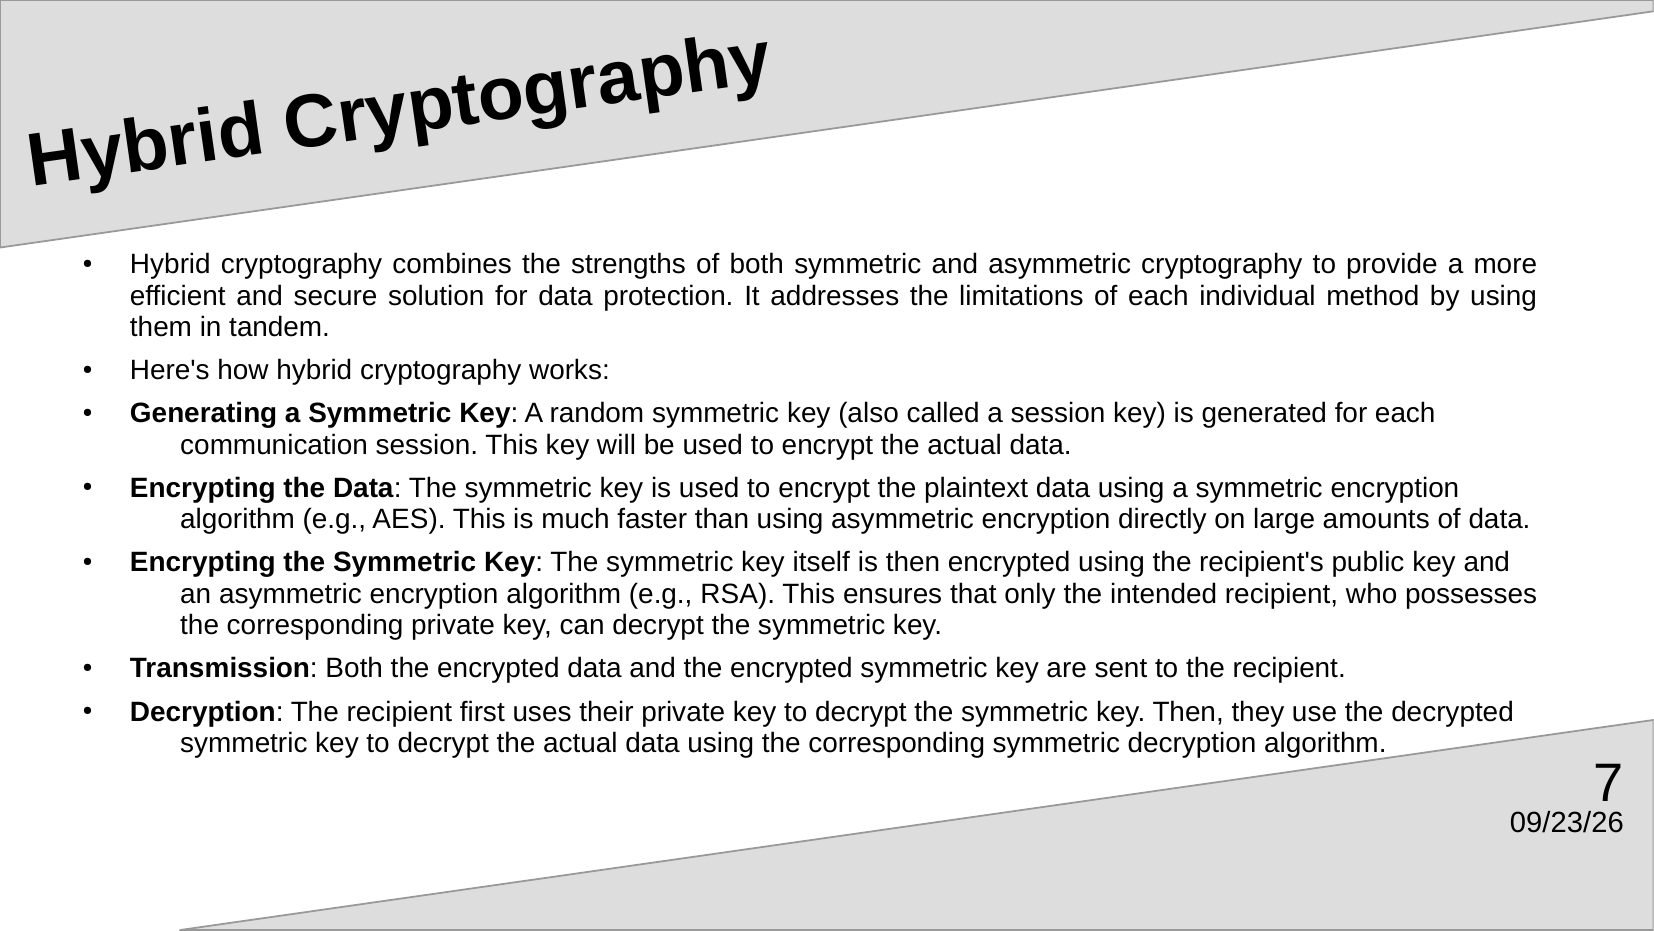

# Hybrid Cryptography
Hybrid cryptography combines the strengths of both symmetric and asymmetric cryptography to provide a more efficient and secure solution for data protection. It addresses the limitations of each individual method by using them in tandem.
Here's how hybrid cryptography works:
Generating a Symmetric Key: A random symmetric key (also called a session key) is generated for each 			 			 	communication session. This key will be used to encrypt the actual data.
Encrypting the Data: The symmetric key is used to encrypt the plaintext data using a symmetric encryption 			 	 	algorithm (e.g., AES). This is much faster than using asymmetric encryption directly on large amounts of data.
Encrypting the Symmetric Key: The symmetric key itself is then encrypted using the recipient's public key and 					 	an asymmetric encryption algorithm (e.g., RSA). This ensures that only the intended recipient, who possesses 	the corresponding private key, can decrypt the symmetric key.
Transmission: Both the encrypted data and the encrypted symmetric key are sent to the recipient.
Decryption: The recipient first uses their private key to decrypt the symmetric key. Then, they use the decrypted 	 	symmetric key to decrypt the actual data using the corresponding symmetric decryption algorithm.
7